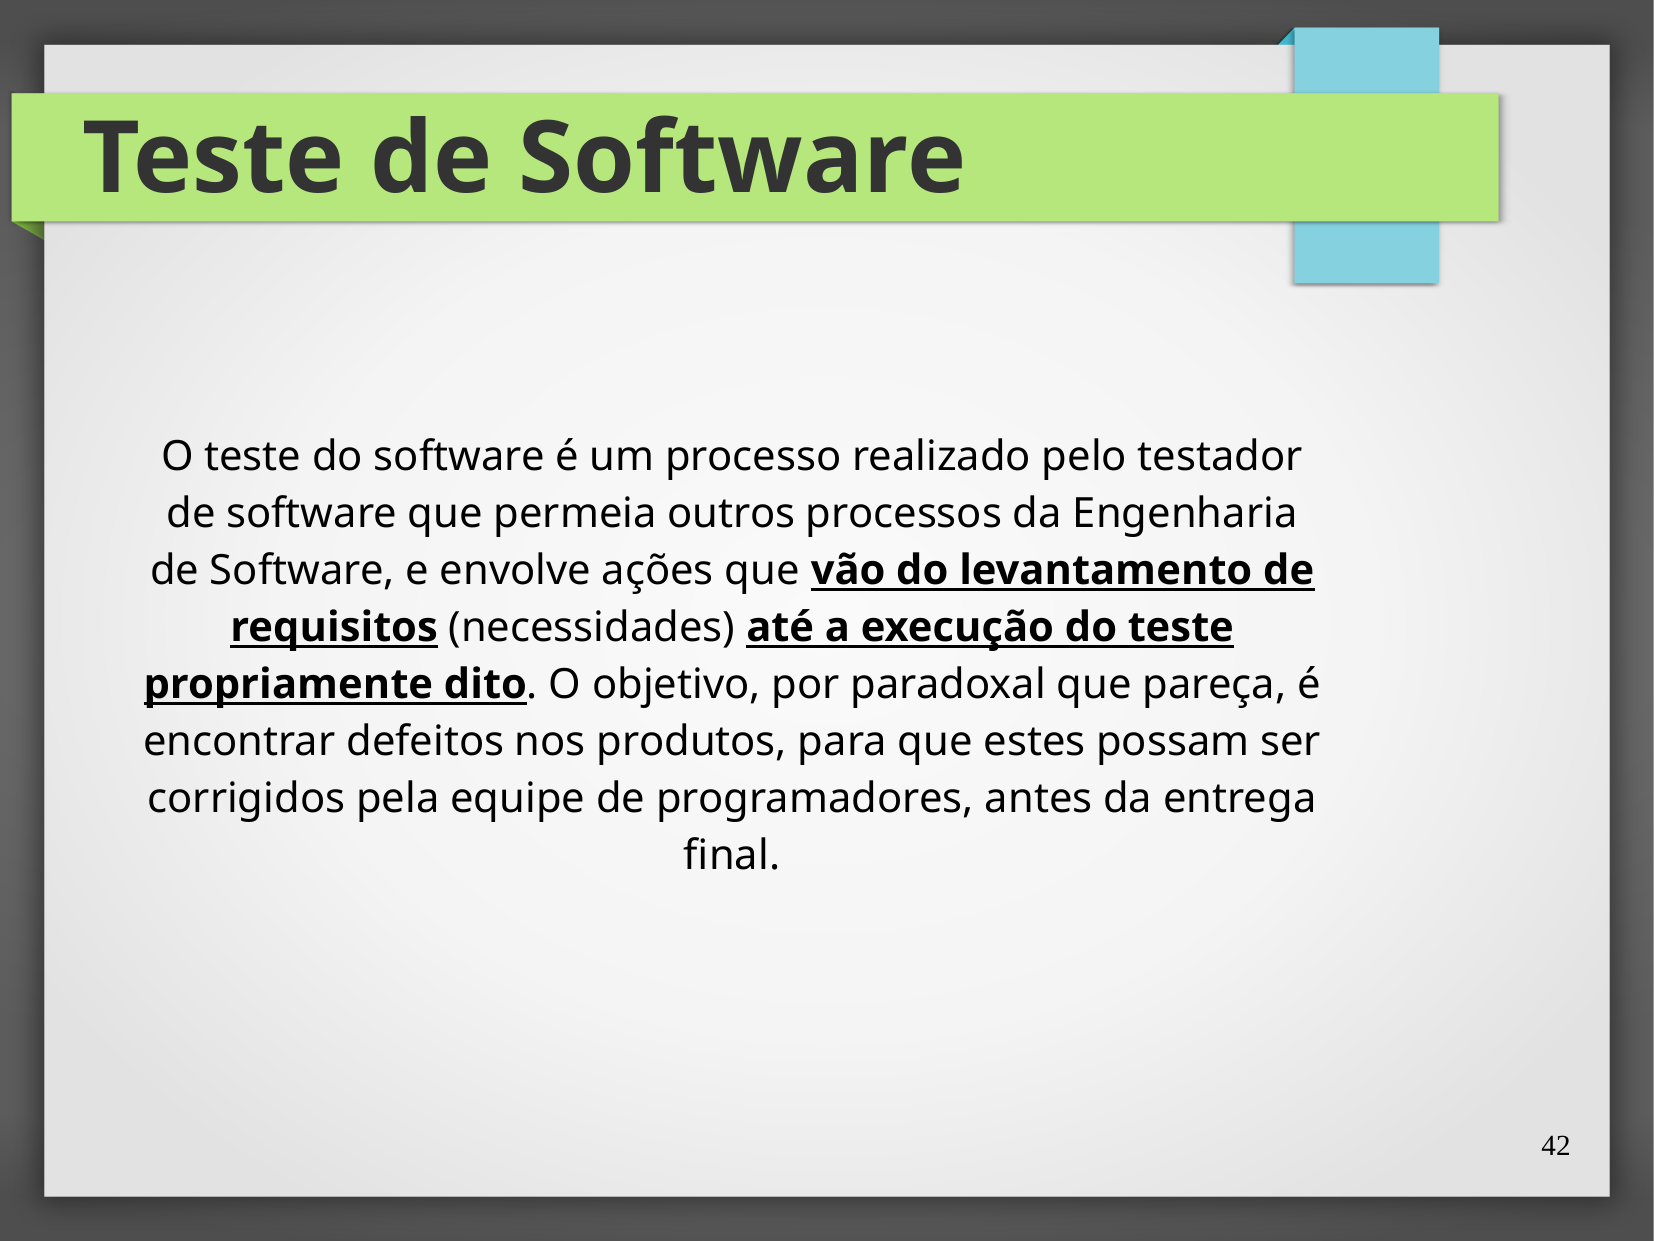

# Teste de Software
O teste do software é um processo realizado pelo testador de software que permeia outros processos da Engenharia de Software, e envolve ações que vão do levantamento de requisitos (necessidades) até a execução do teste propriamente dito. O objetivo, por paradoxal que pareça, é encontrar defeitos nos produtos, para que estes possam ser corrigidos pela equipe de programadores, antes da entrega final.
42